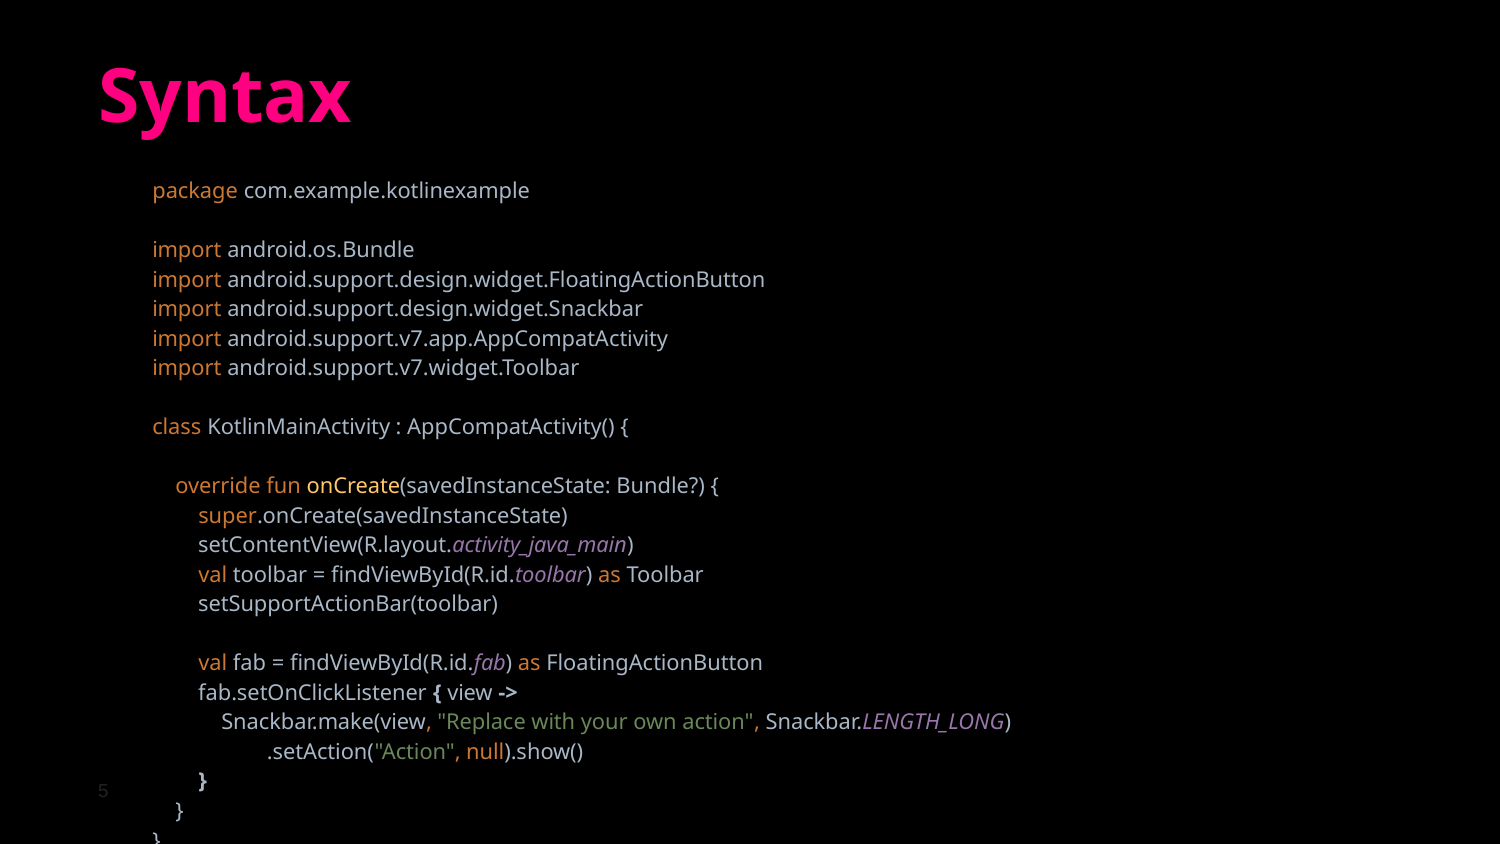

# Syntax
package com.example.kotlinexample
import android.os.Bundle
import android.support.design.widget.FloatingActionButton
import android.support.design.widget.Snackbar
import android.support.v7.app.AppCompatActivity
import android.support.v7.widget.Toolbar
class KotlinMainActivity : AppCompatActivity() {
 override fun onCreate(savedInstanceState: Bundle?) {
 super.onCreate(savedInstanceState)
 setContentView(R.layout.activity_java_main)
 val toolbar = findViewById(R.id.toolbar) as Toolbar
 setSupportActionBar(toolbar)
 val fab = findViewById(R.id.fab) as FloatingActionButton
 fab.setOnClickListener { view ->
 Snackbar.make(view, "Replace with your own action", Snackbar.LENGTH_LONG)
 .setAction("Action", null).show()
 }
 }
}